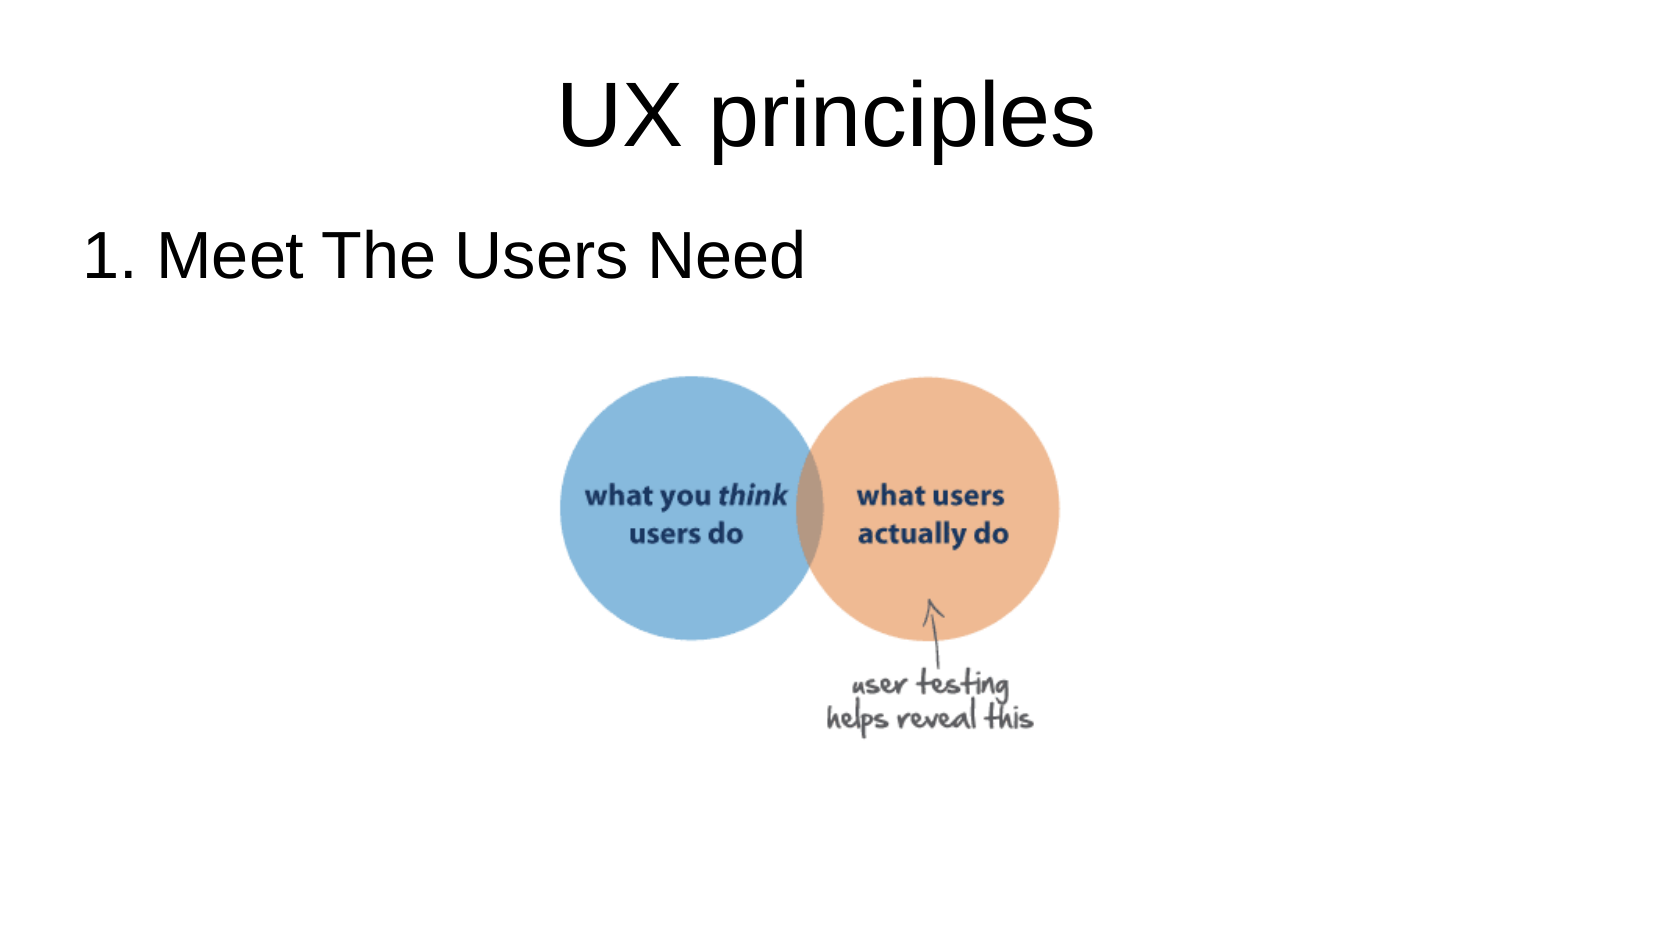

# UX principles
1. Meet The Users Need